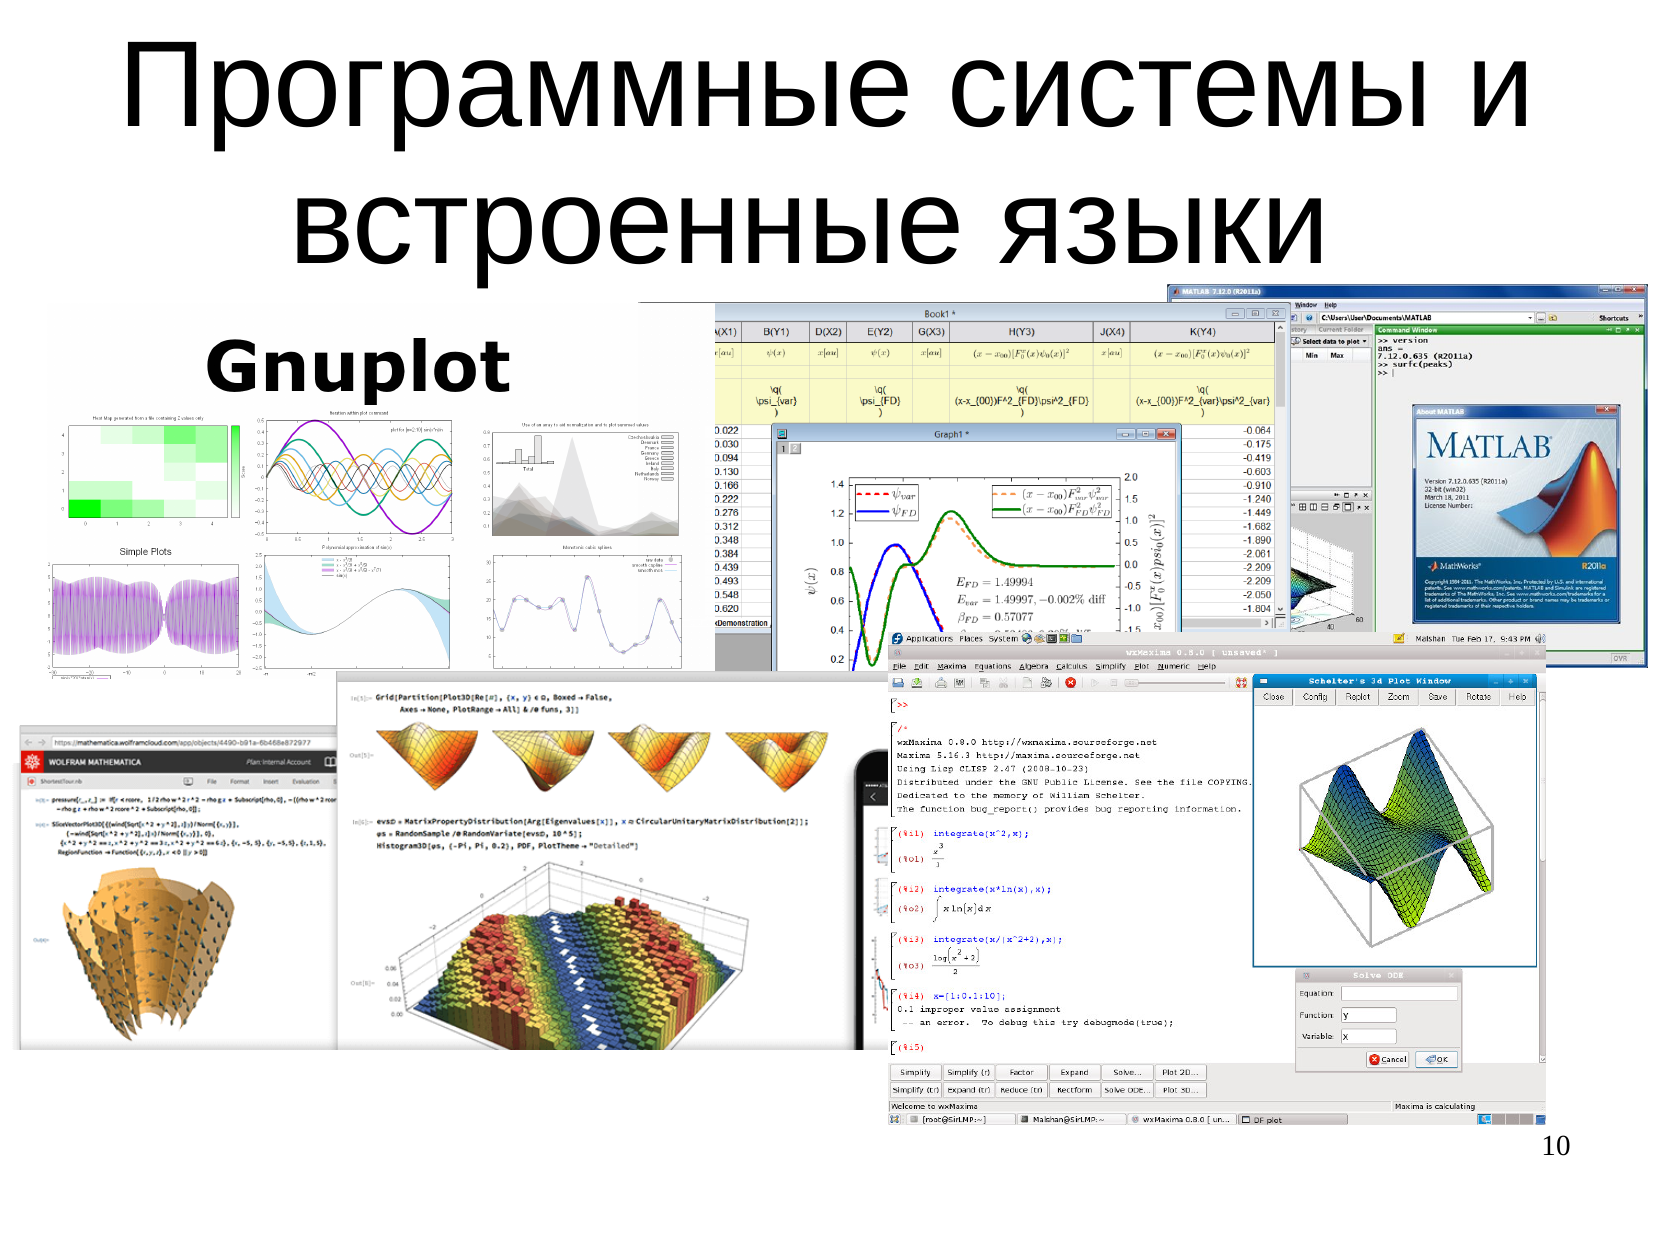

# Программные системы и встроенные языки
10